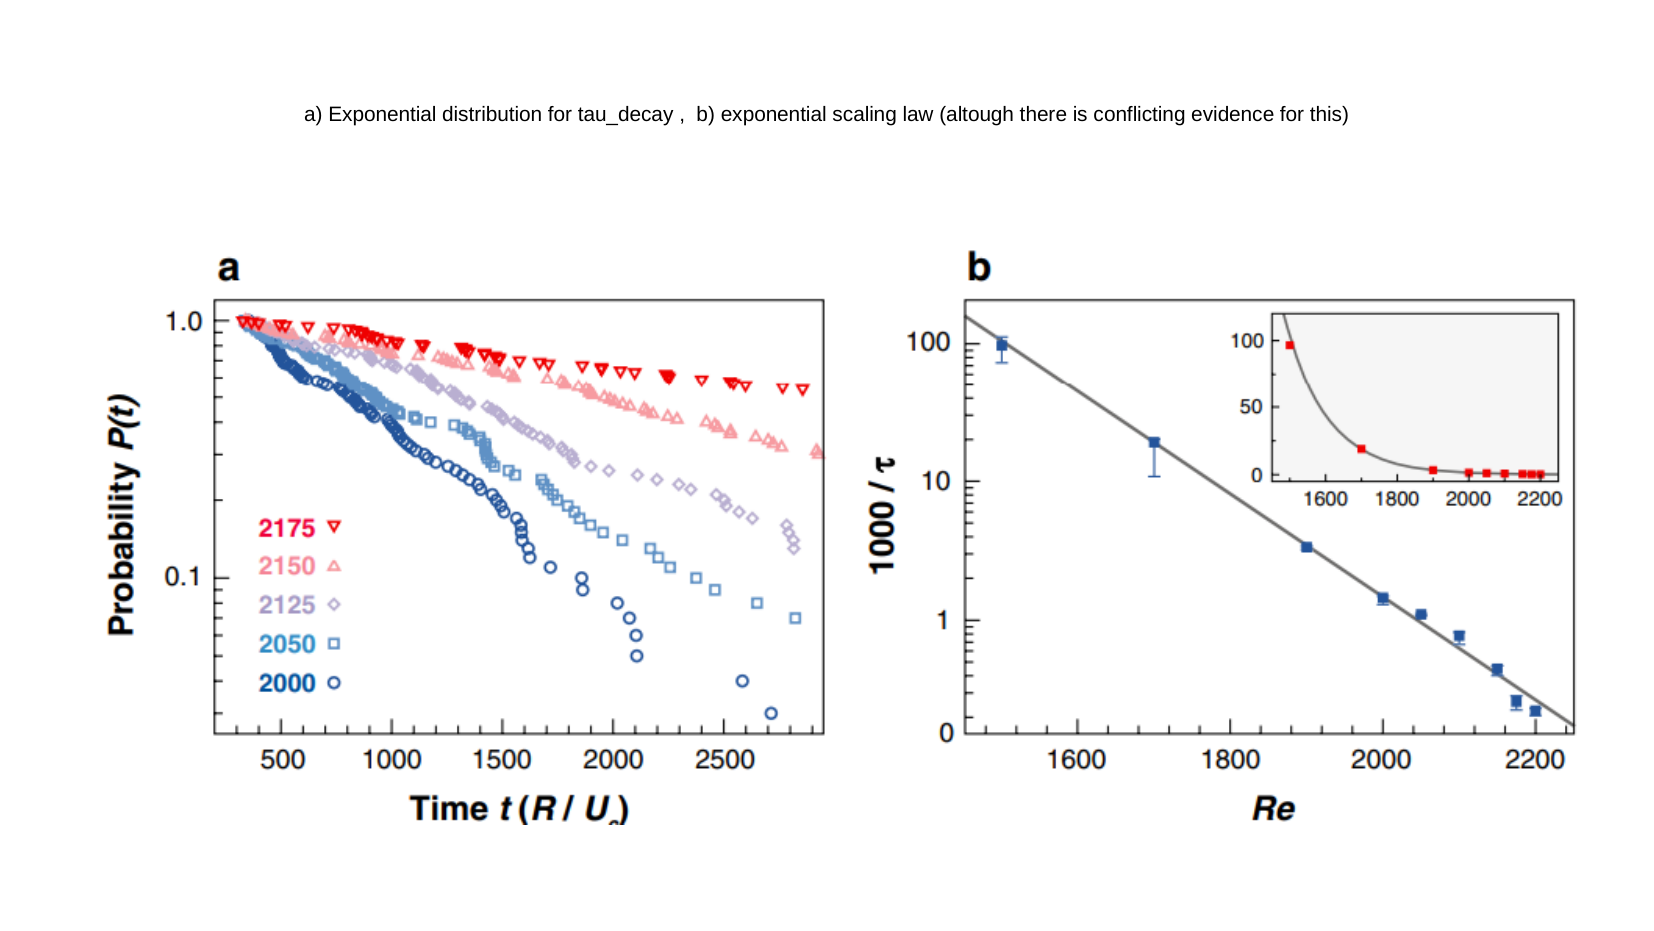

# a) Exponential distribution for tau_decay , b) exponential scaling law (altough there is conflicting evidence for this)